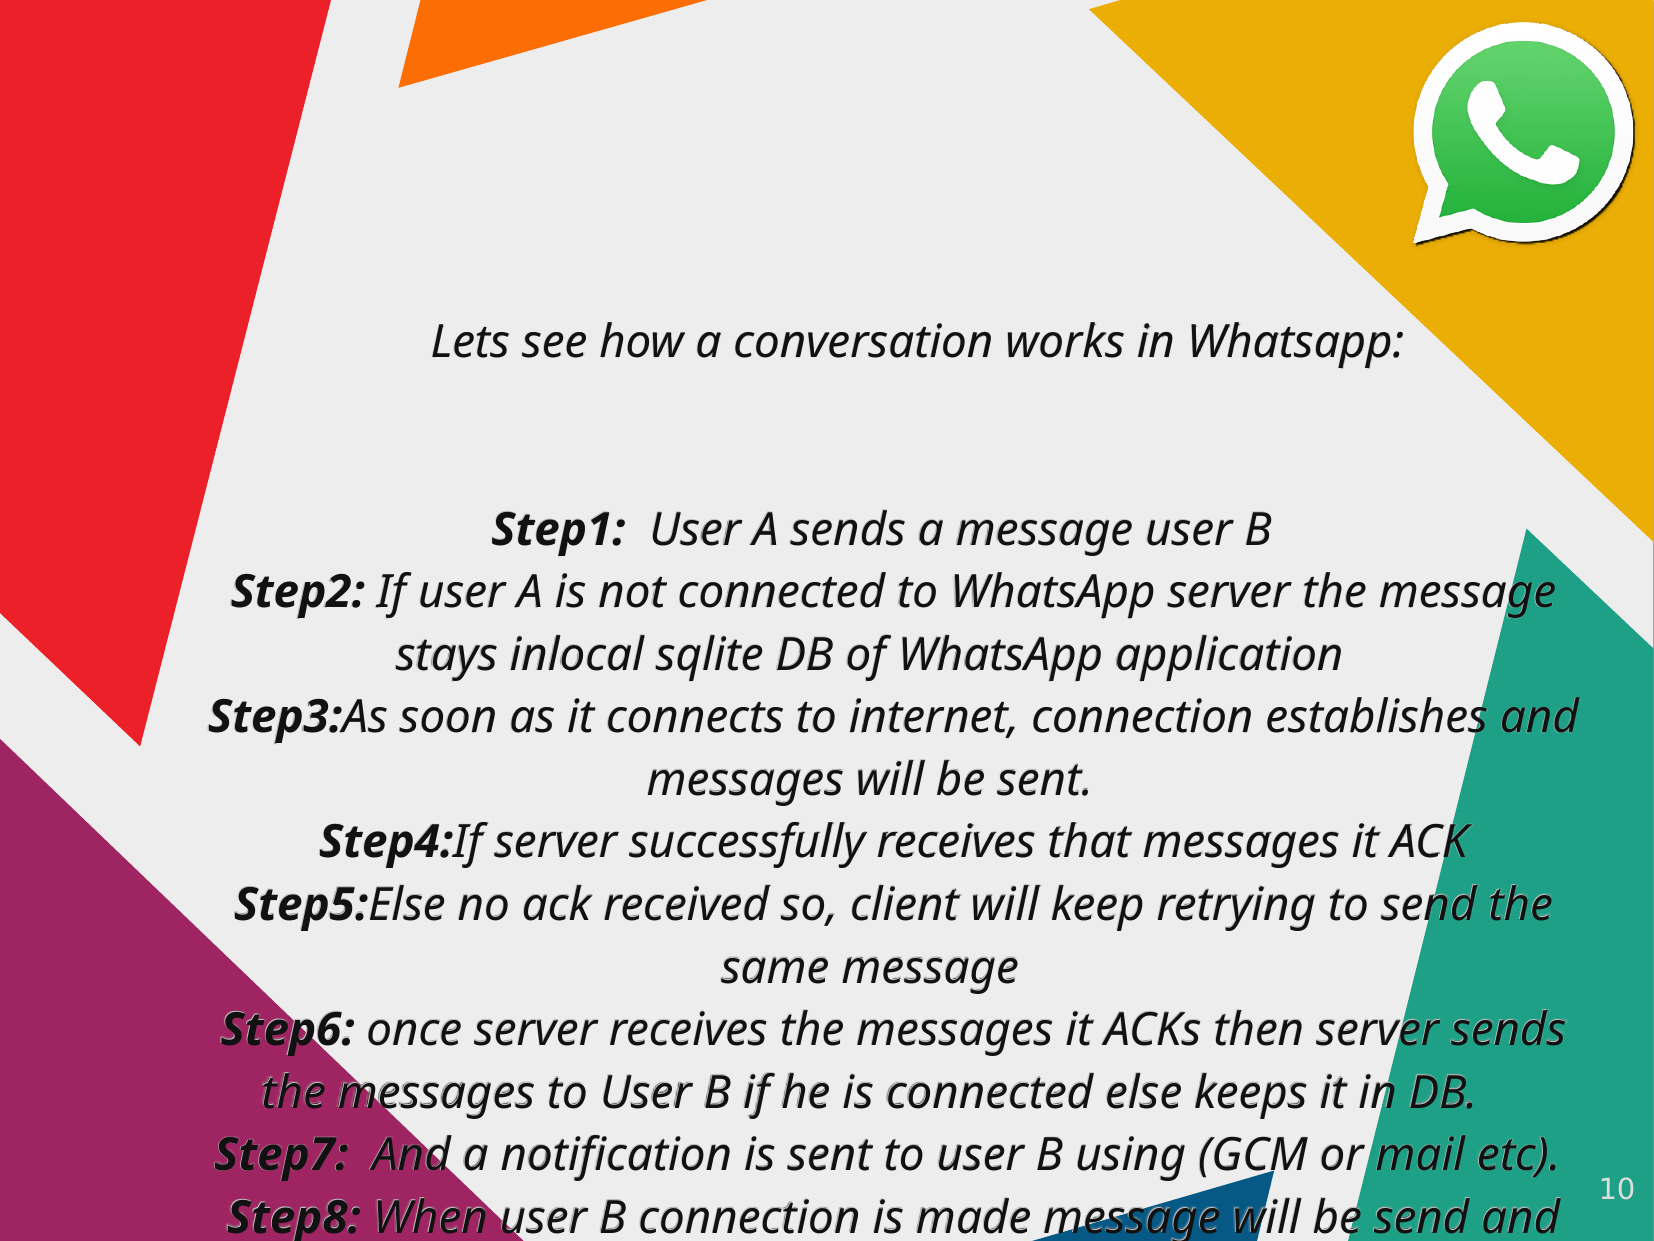

Lets see how a conversation works in Whatsapp:
 Step1: User A sends a message user B
 Step2: If user A is not connected to WhatsApp server the message stays inlocal sqlite DB of WhatsApp application
 Step3:As soon as it connects to internet, connection establishes and messages will be sent.
 Step4:If server successfully receives that messages it ACK
 Step5:Else no ack received so, client will keep retrying to send the same message
 Step6: once server receives the messages it ACKs then server sends the messages to User B if he is connected else keeps it in DB.
 Step7: And a notification is sent to user B using (GCM or mail etc).
 Step8: When user B connection is made message will be send and delivered ACK will be sent to user A
 Step9:When user B reads , User B client ACK the server and server READ ACK to USER A
10